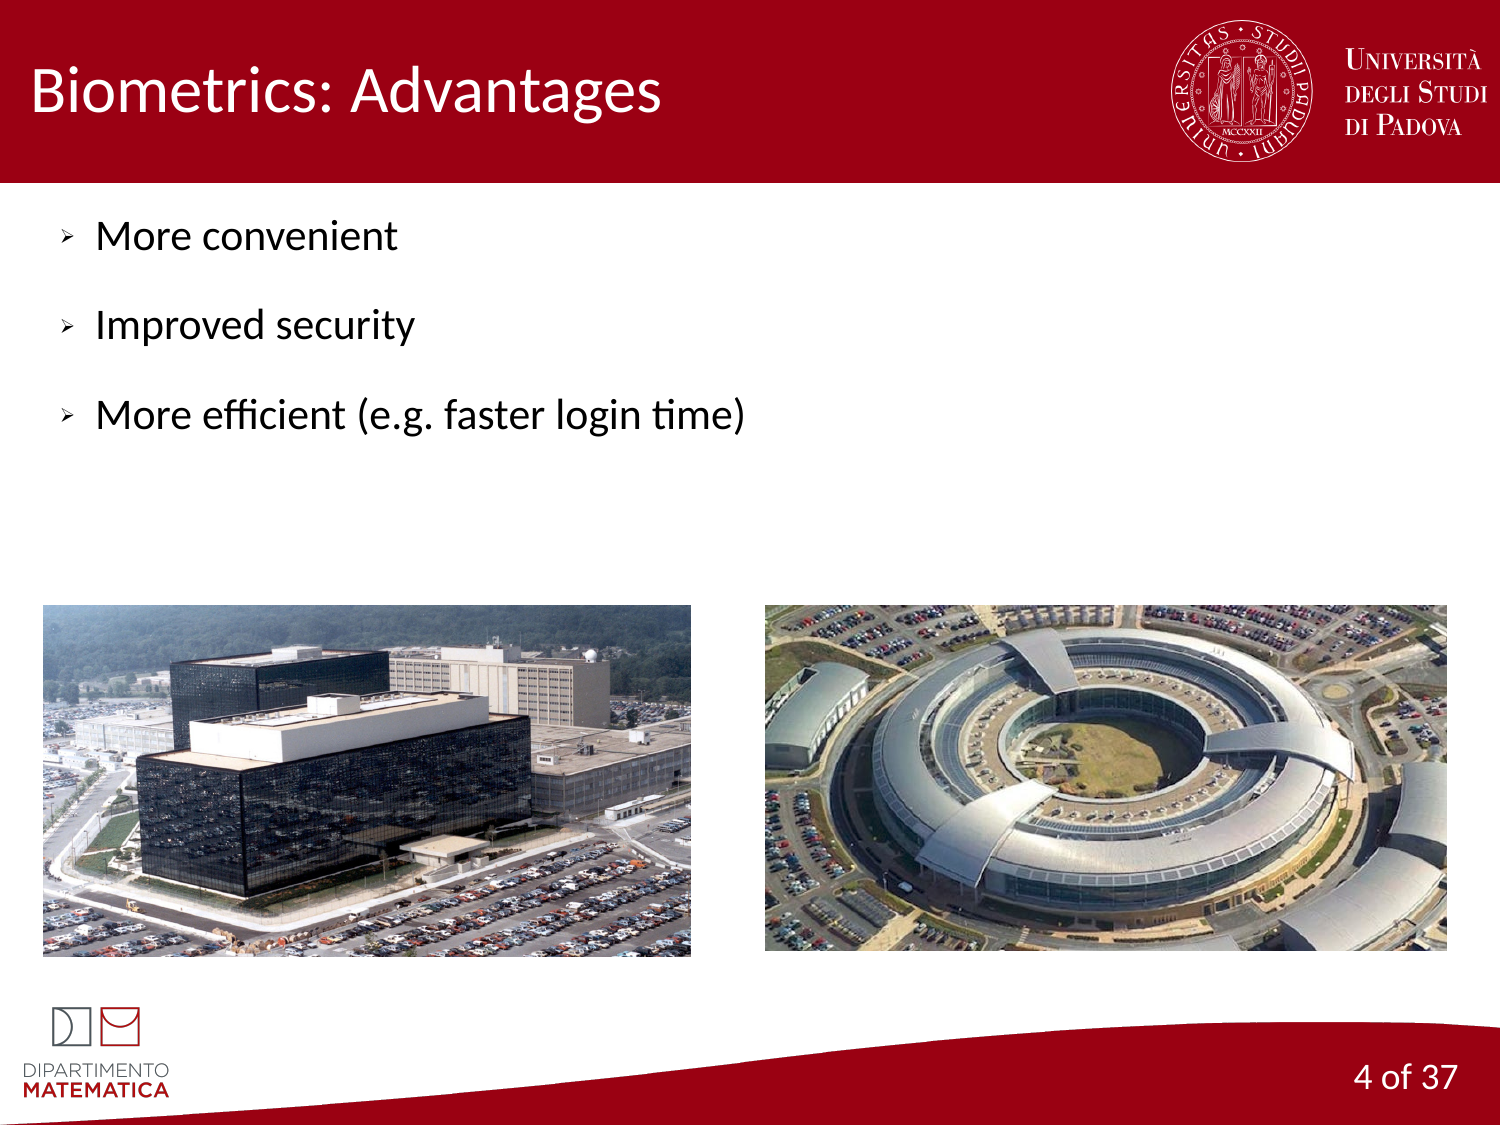

# Biometrics: Advantages
More convenient
Improved security
More efficient (e.g. faster login time)
 of 37